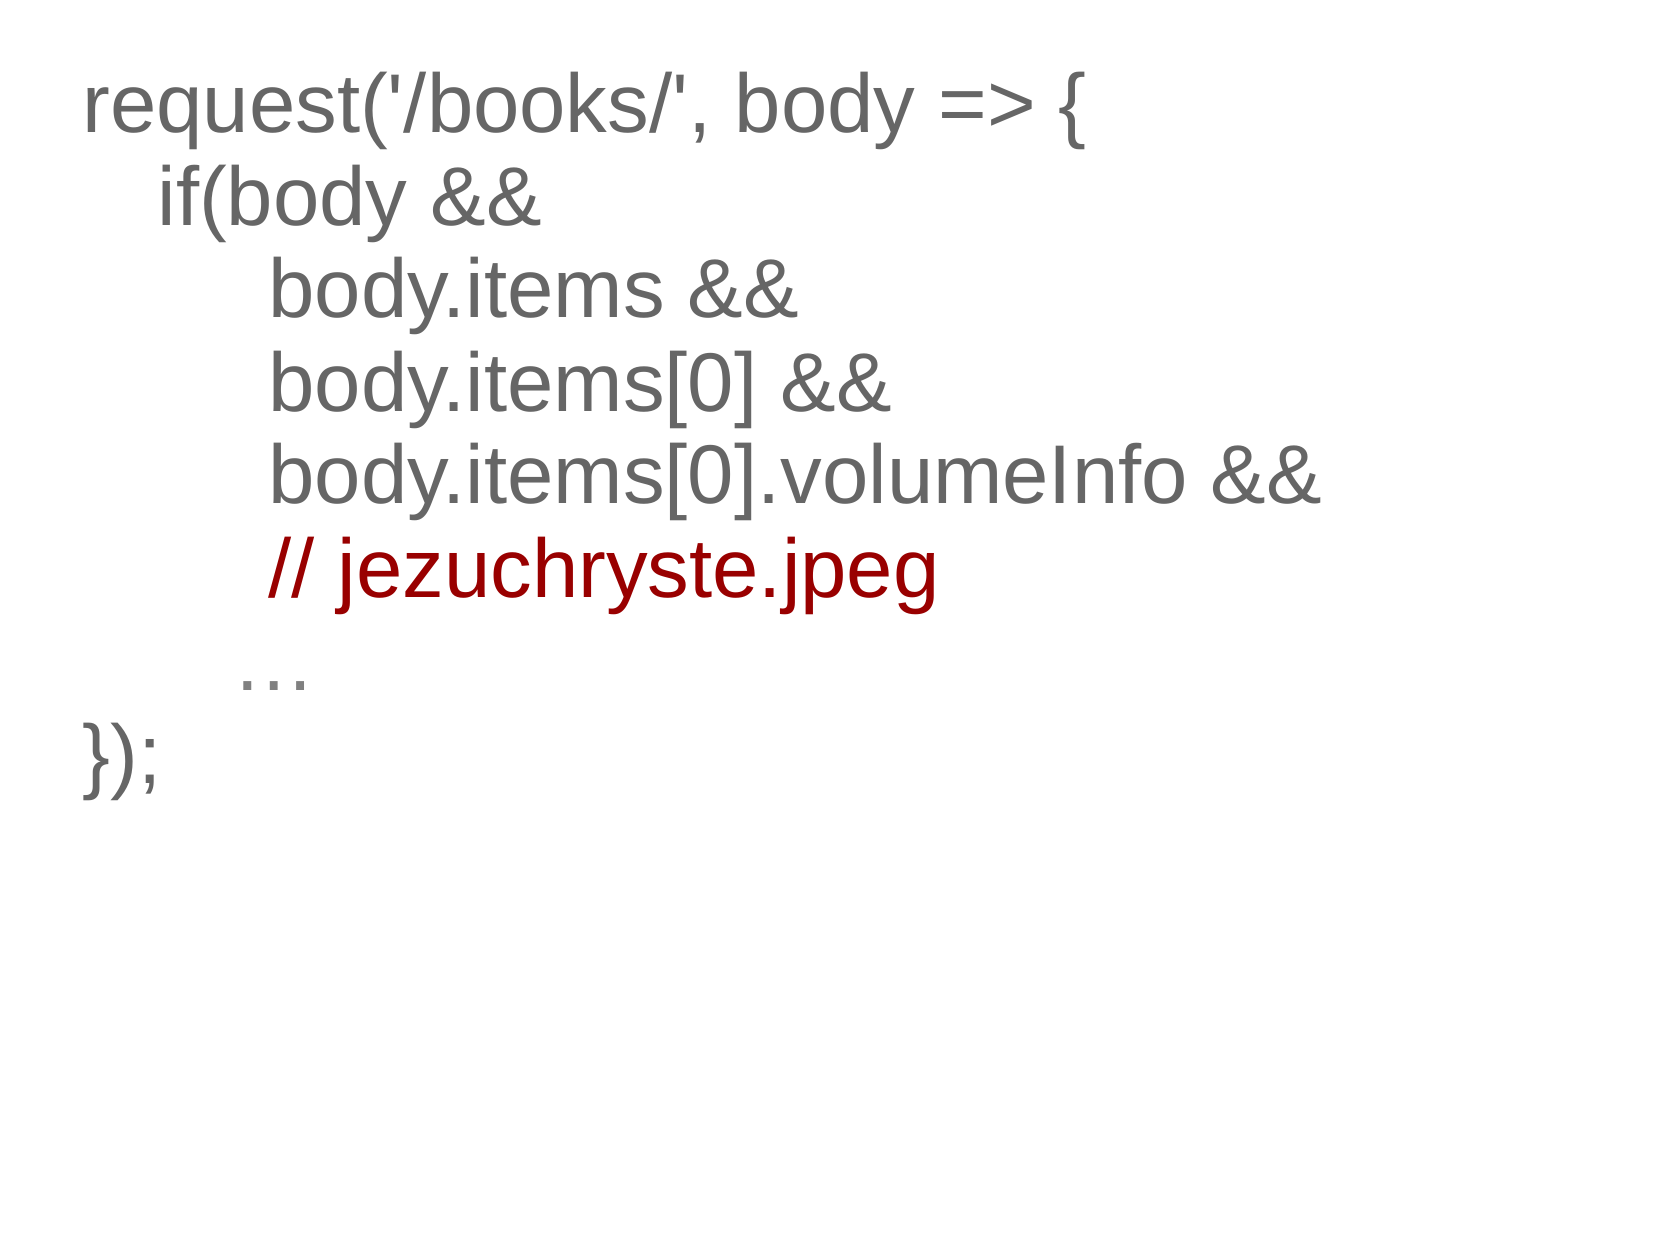

# request('/books/', body => {
	if(body &&
 body.items &&
 body.items[0] &&
 body.items[0].volumeInfo &&
 // jezuchryste.jpeg
		…
});